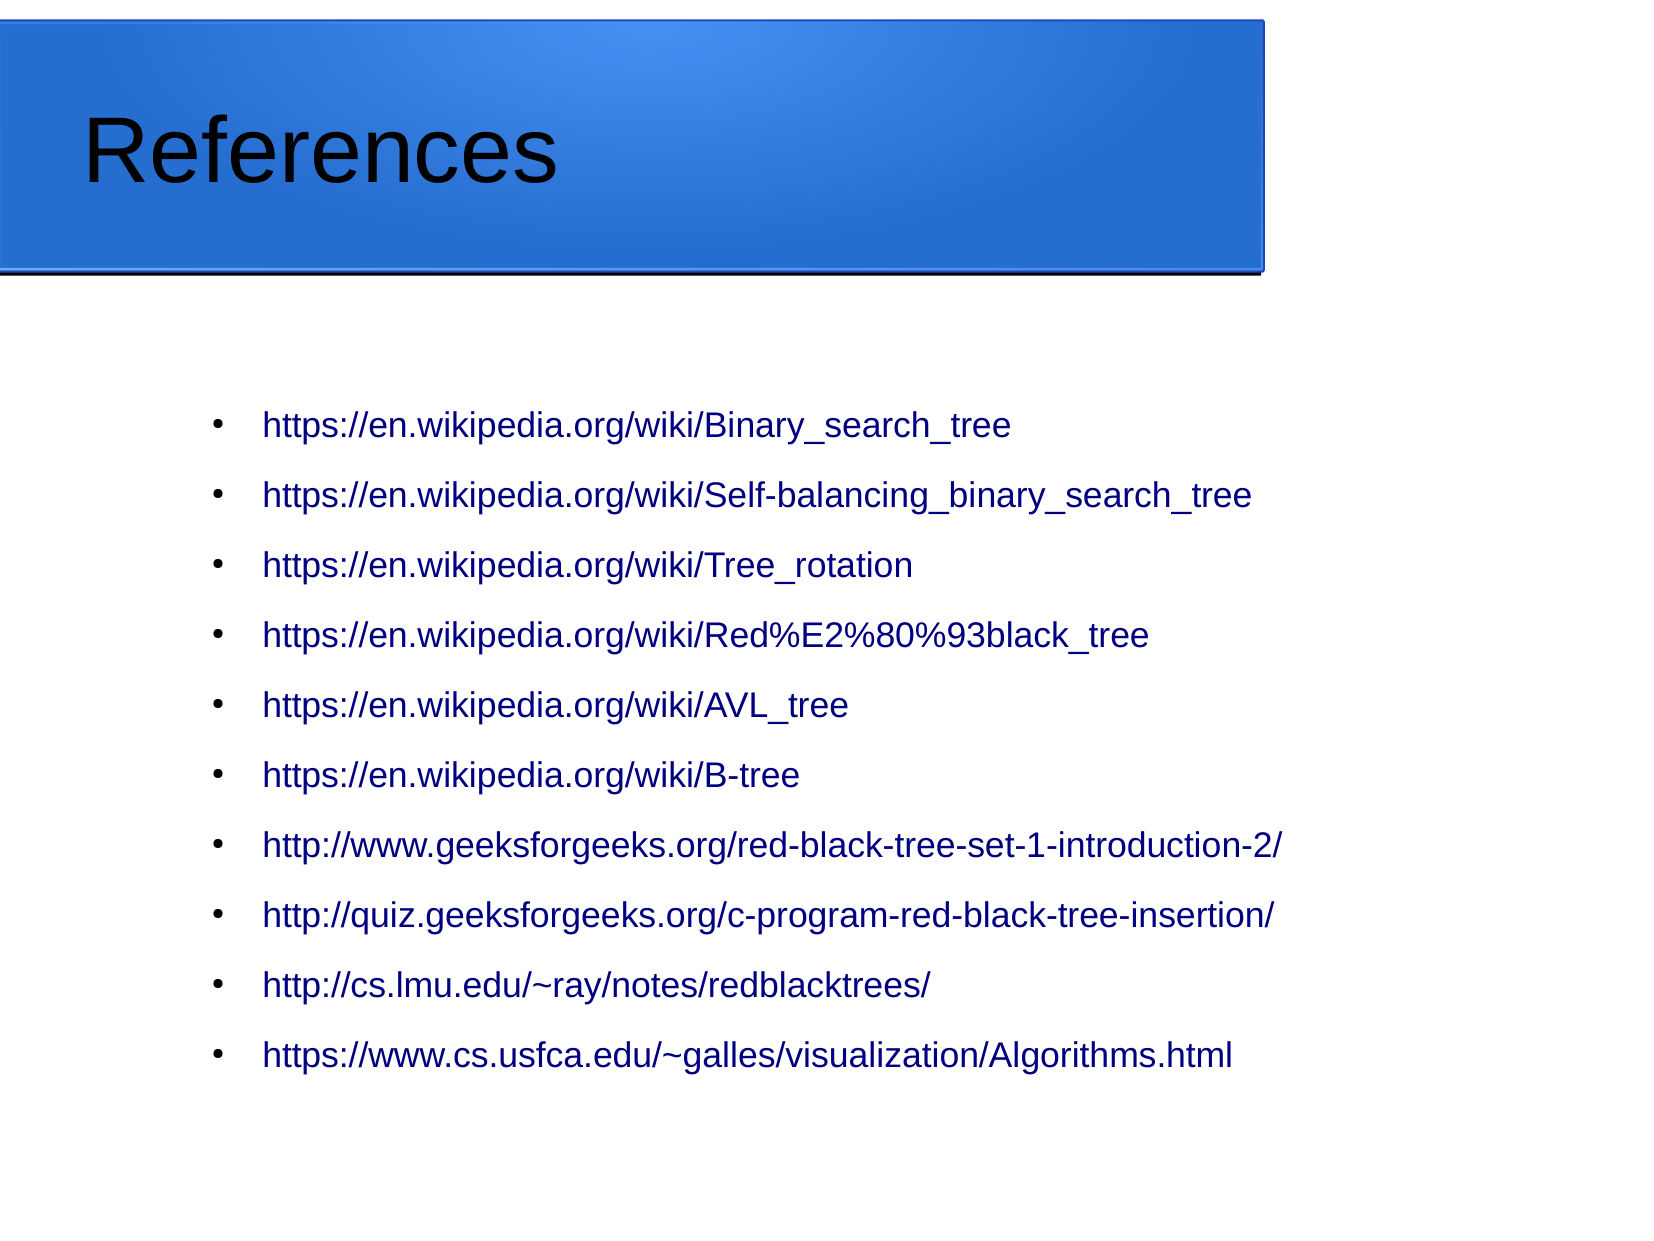

# References
https://en.wikipedia.org/wiki/Binary_search_tree
https://en.wikipedia.org/wiki/Self-balancing_binary_search_tree
https://en.wikipedia.org/wiki/Tree_rotation
https://en.wikipedia.org/wiki/Red%E2%80%93black_tree
https://en.wikipedia.org/wiki/AVL_tree
https://en.wikipedia.org/wiki/B-tree
http://www.geeksforgeeks.org/red-black-tree-set-1-introduction-2/
http://quiz.geeksforgeeks.org/c-program-red-black-tree-insertion/
http://cs.lmu.edu/~ray/notes/redblacktrees/
https://www.cs.usfca.edu/~galles/visualization/Algorithms.html